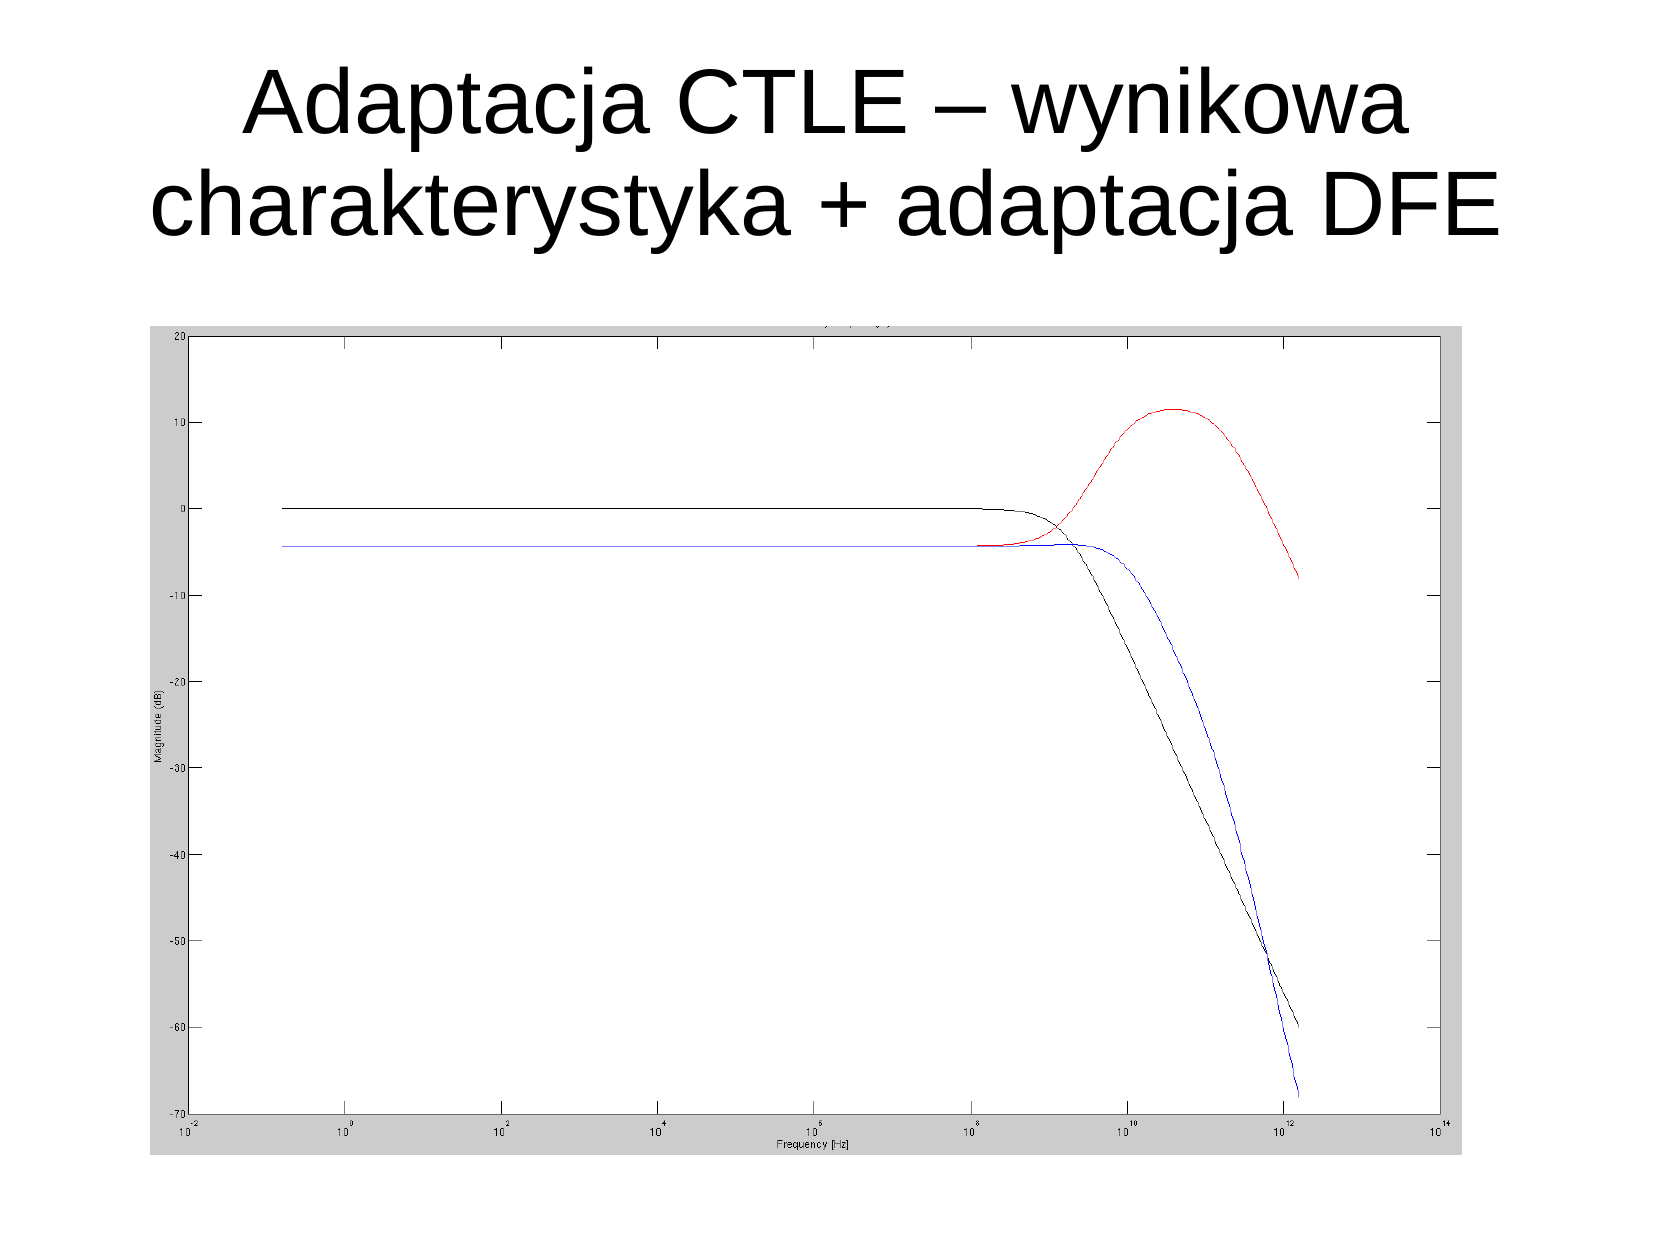

# Adaptacja CTLE – wynikowa charakterystyka + adaptacja DFE